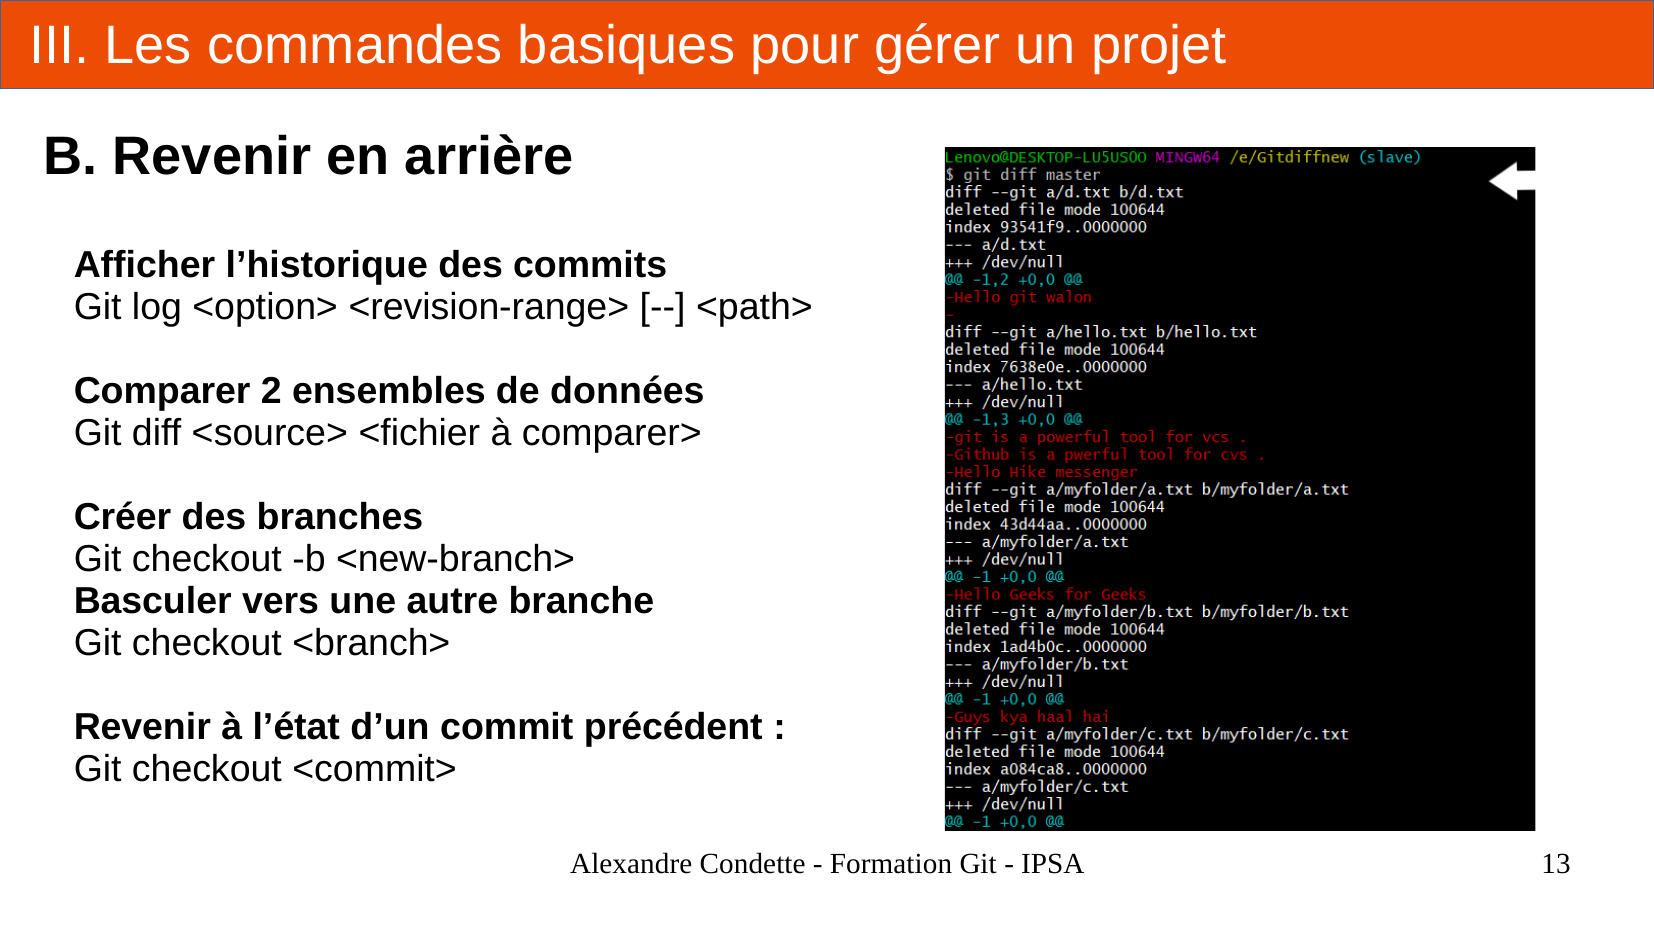

# III. Les commandes basiques pour gérer un projet
B. Revenir en arrière
Afficher l’historique des commits
Git log <option> <revision-range> [--] <path>
Comparer 2 ensembles de données
Git diff <source> <fichier à comparer>
Créer des branches
Git checkout -b <new-branch>
Basculer vers une autre branche
Git checkout <branch>
Revenir à l’état d’un commit précédent :
Git checkout <commit>
Alexandre Condette - Formation Git - IPSA
13